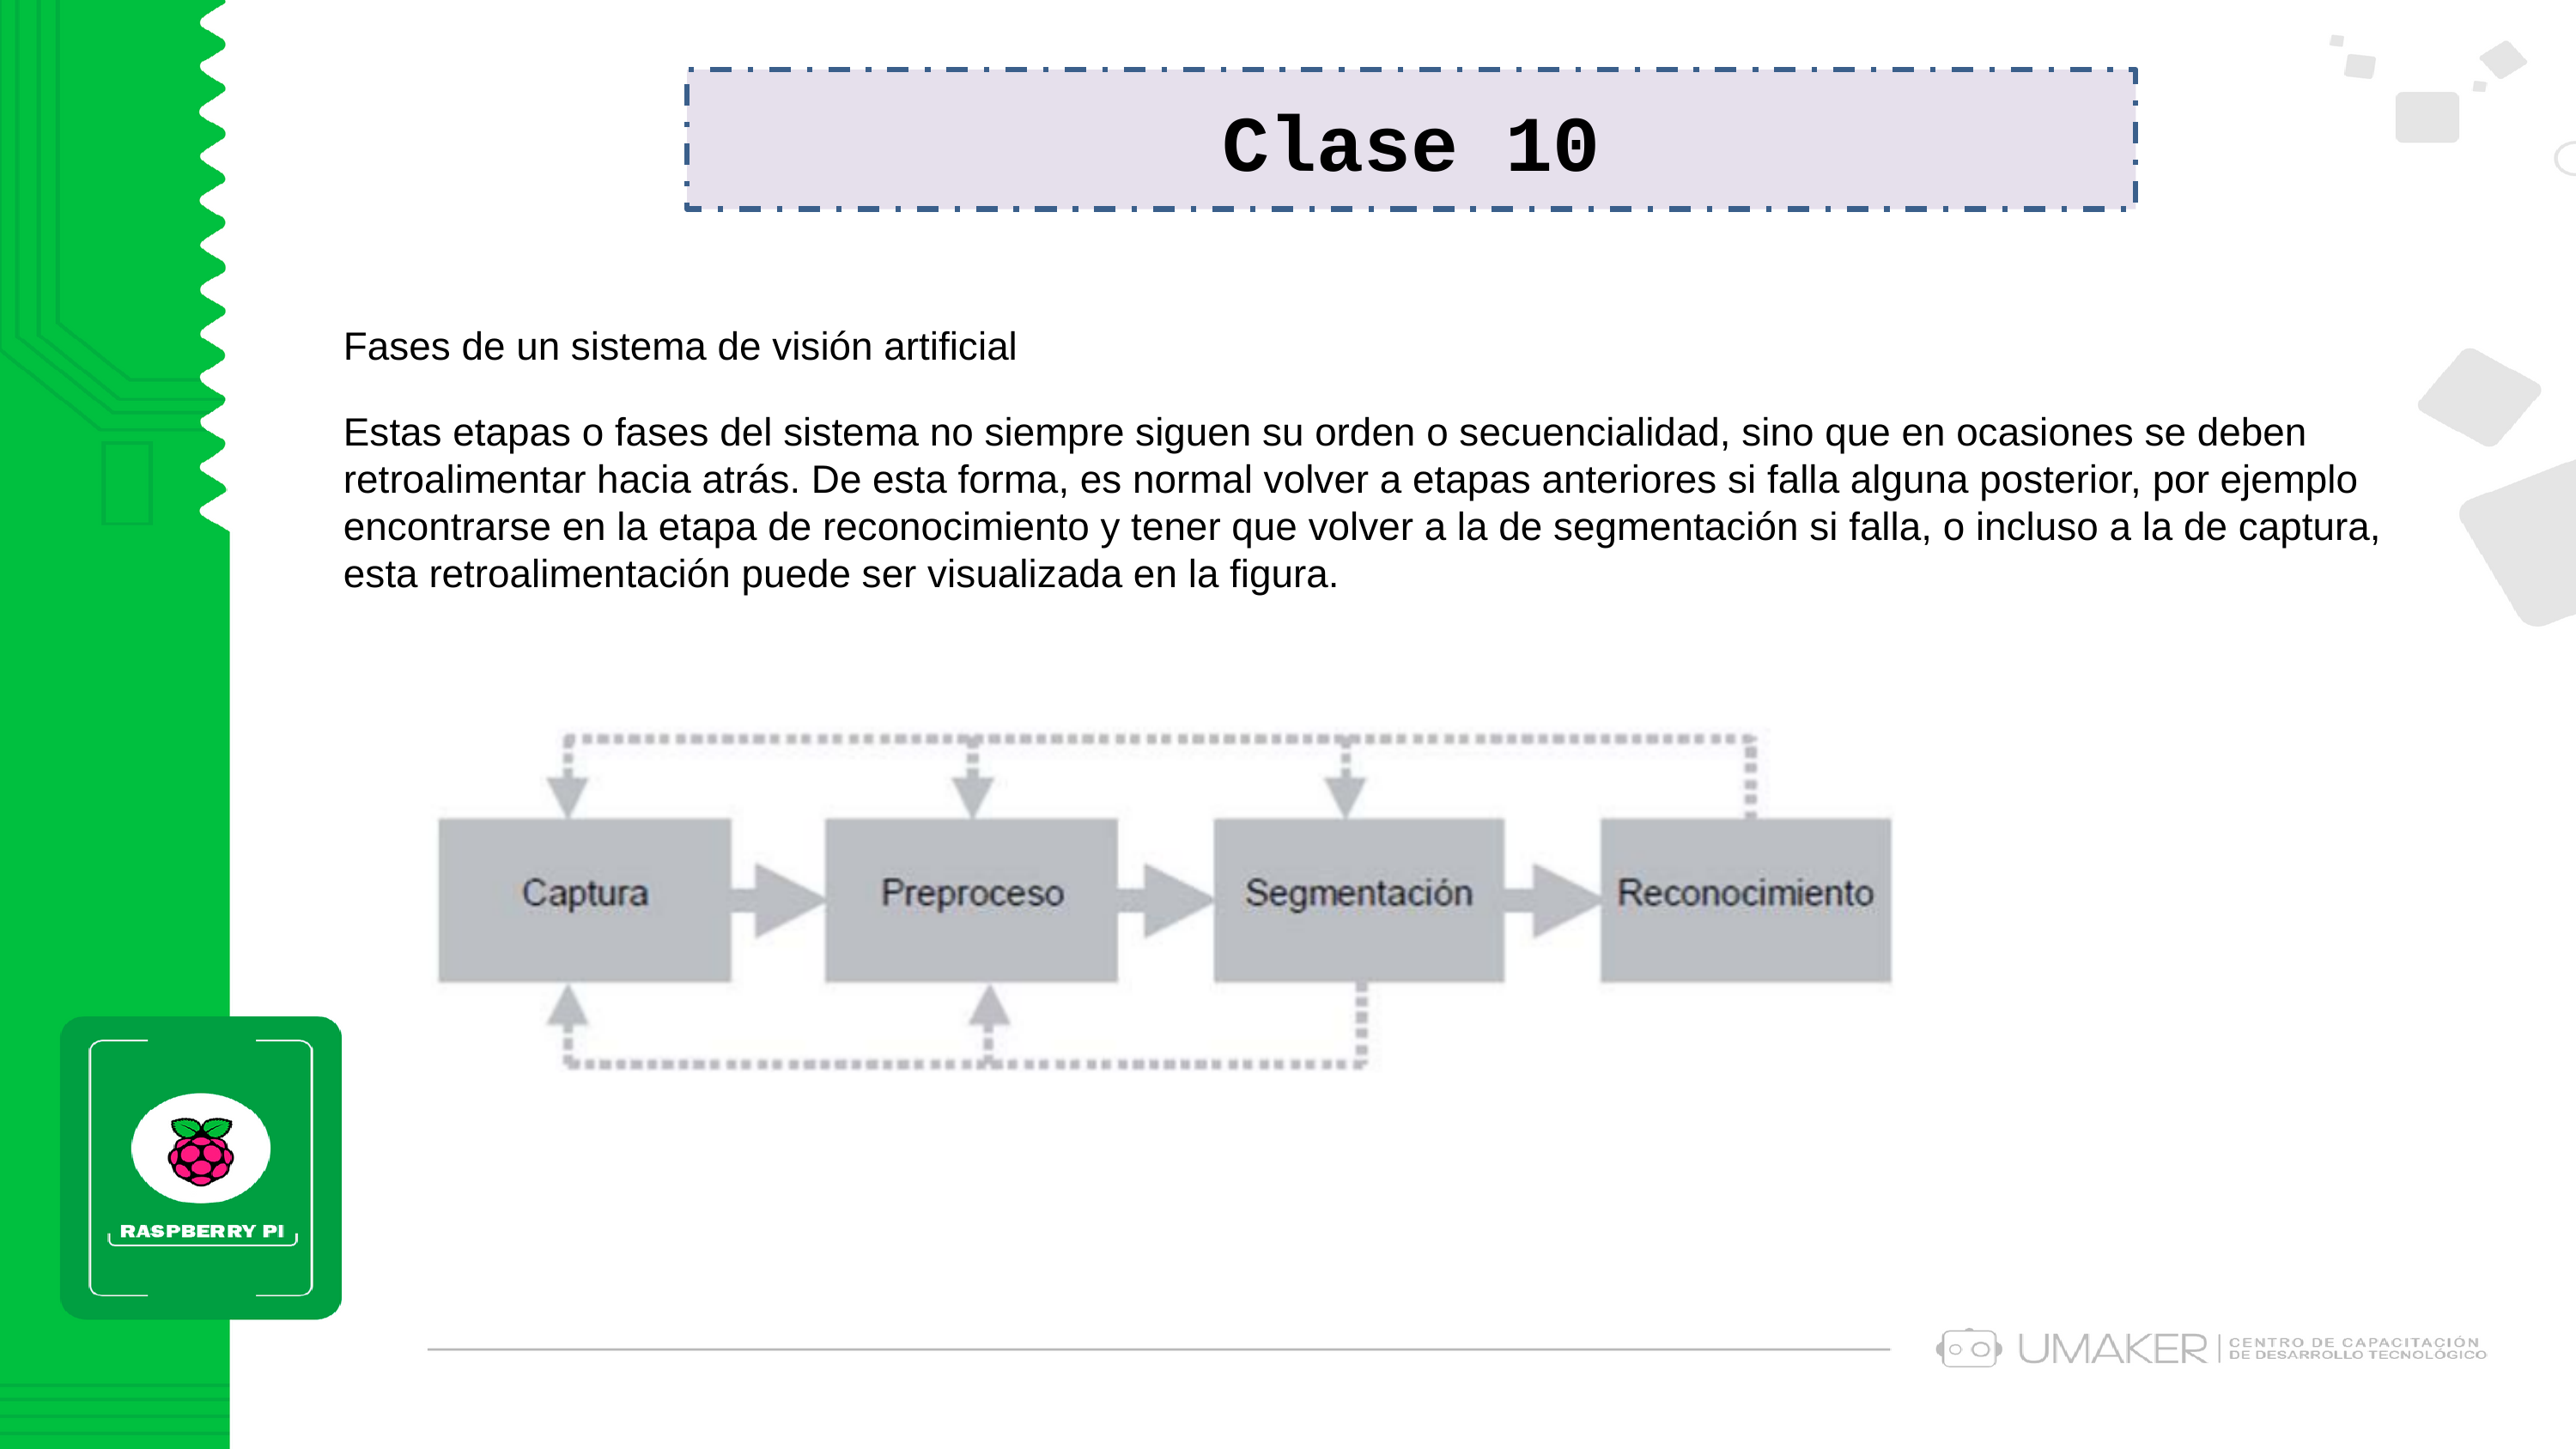

Clase 10
Fases de un sistema de visión artificial
Estas etapas o fases del sistema no siempre siguen su orden o secuencialidad, sino que en ocasiones se deben retroalimentar hacia atrás. De esta forma, es normal volver a etapas anteriores si falla alguna posterior, por ejemplo encontrarse en la etapa de reconocimiento y tener que volver a la de segmentación si falla, o incluso a la de captura, esta retroalimentación puede ser visualizada en la figura.